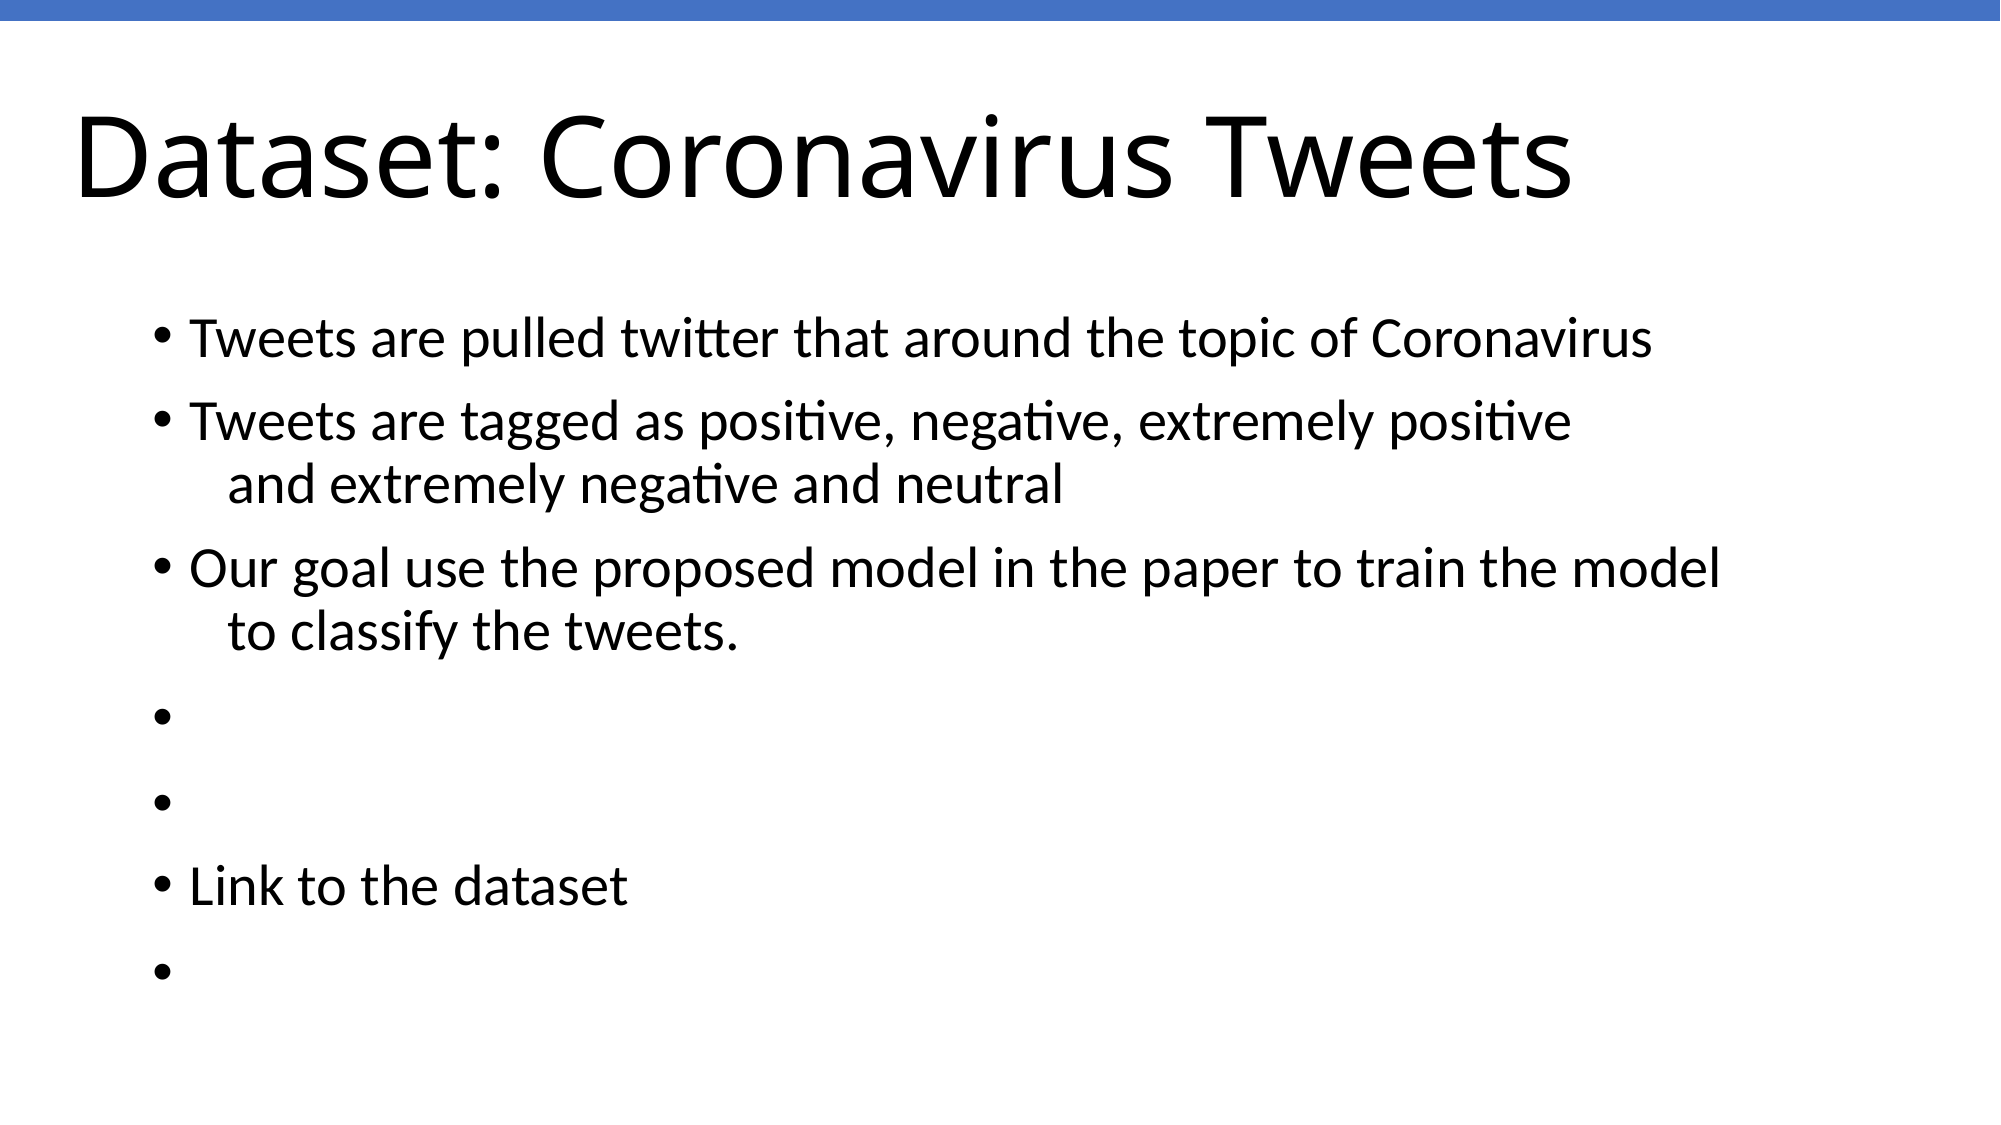

# Dataset: Coronavirus Tweets
Tweets are pulled twitter that around the topic of Coronavirus
Tweets are tagged as positive, negative, extremely positive and extremely negative and neutral
Our goal use the proposed model in the paper to train the model to classify the tweets.
Link to the dataset